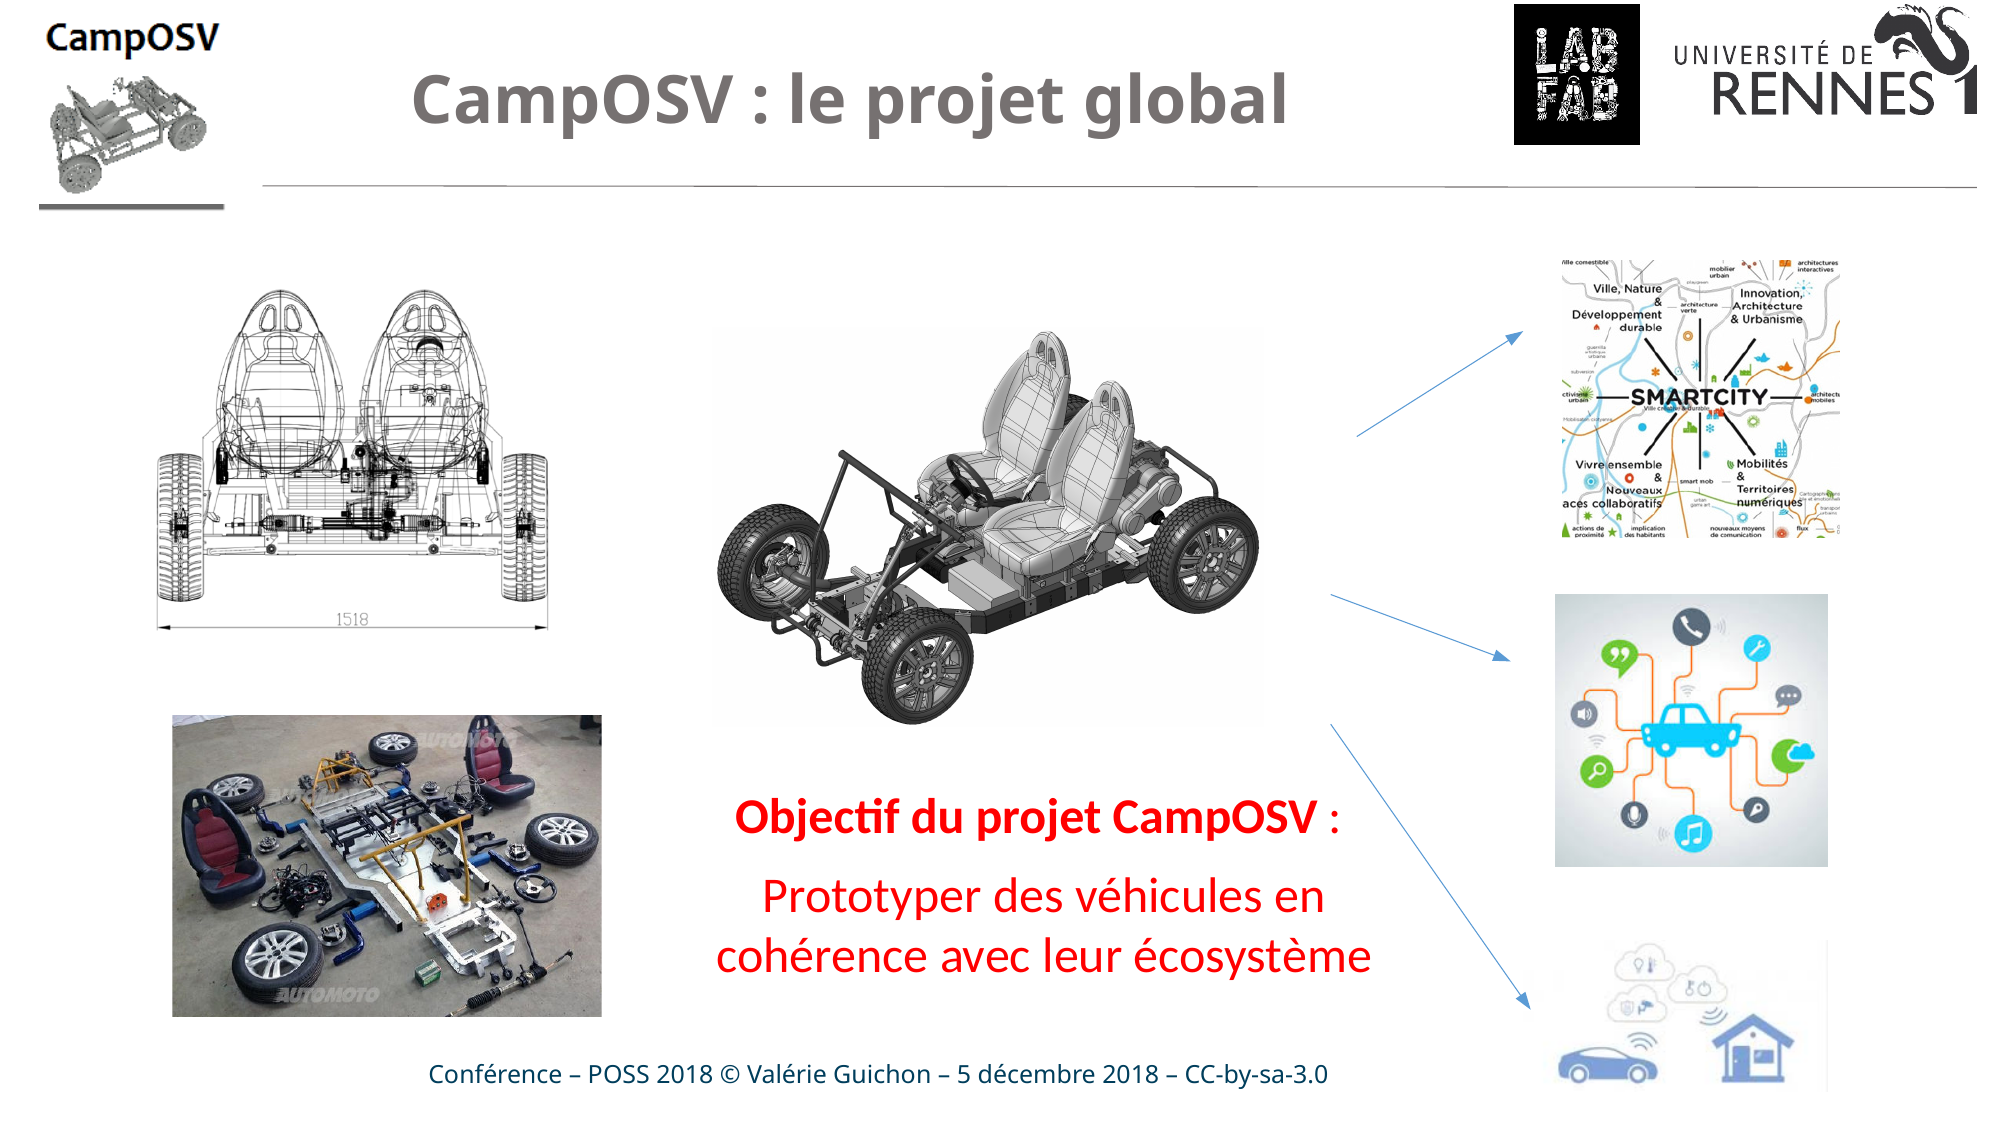

#
CampOSV : le projet global
Objectif du projet CampOSV :
Prototyper des véhicules en cohérence avec leur écosystème
Conférence – POSS 2018 © Valérie Guichon – 5 décembre 2018 – CC-by-sa-3.0